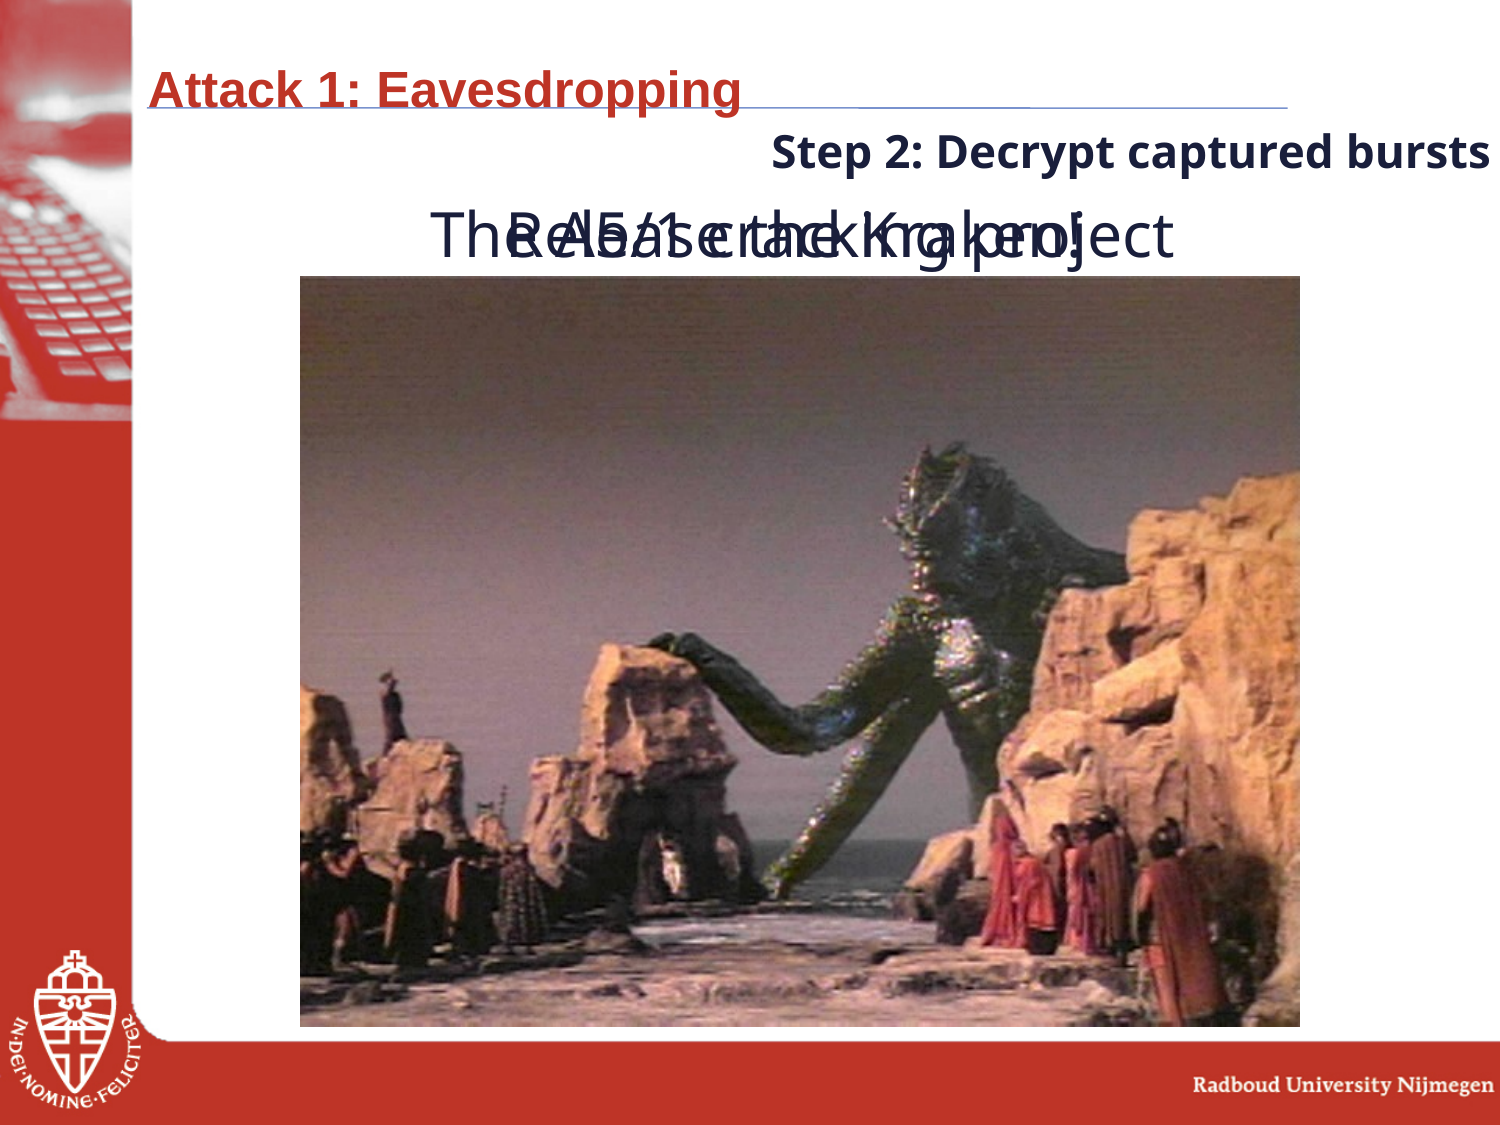

# Attack 1: Eavesdropping
Step 2: Decrypt captured bursts
The A5/1 cracking project
Release the Kraken!